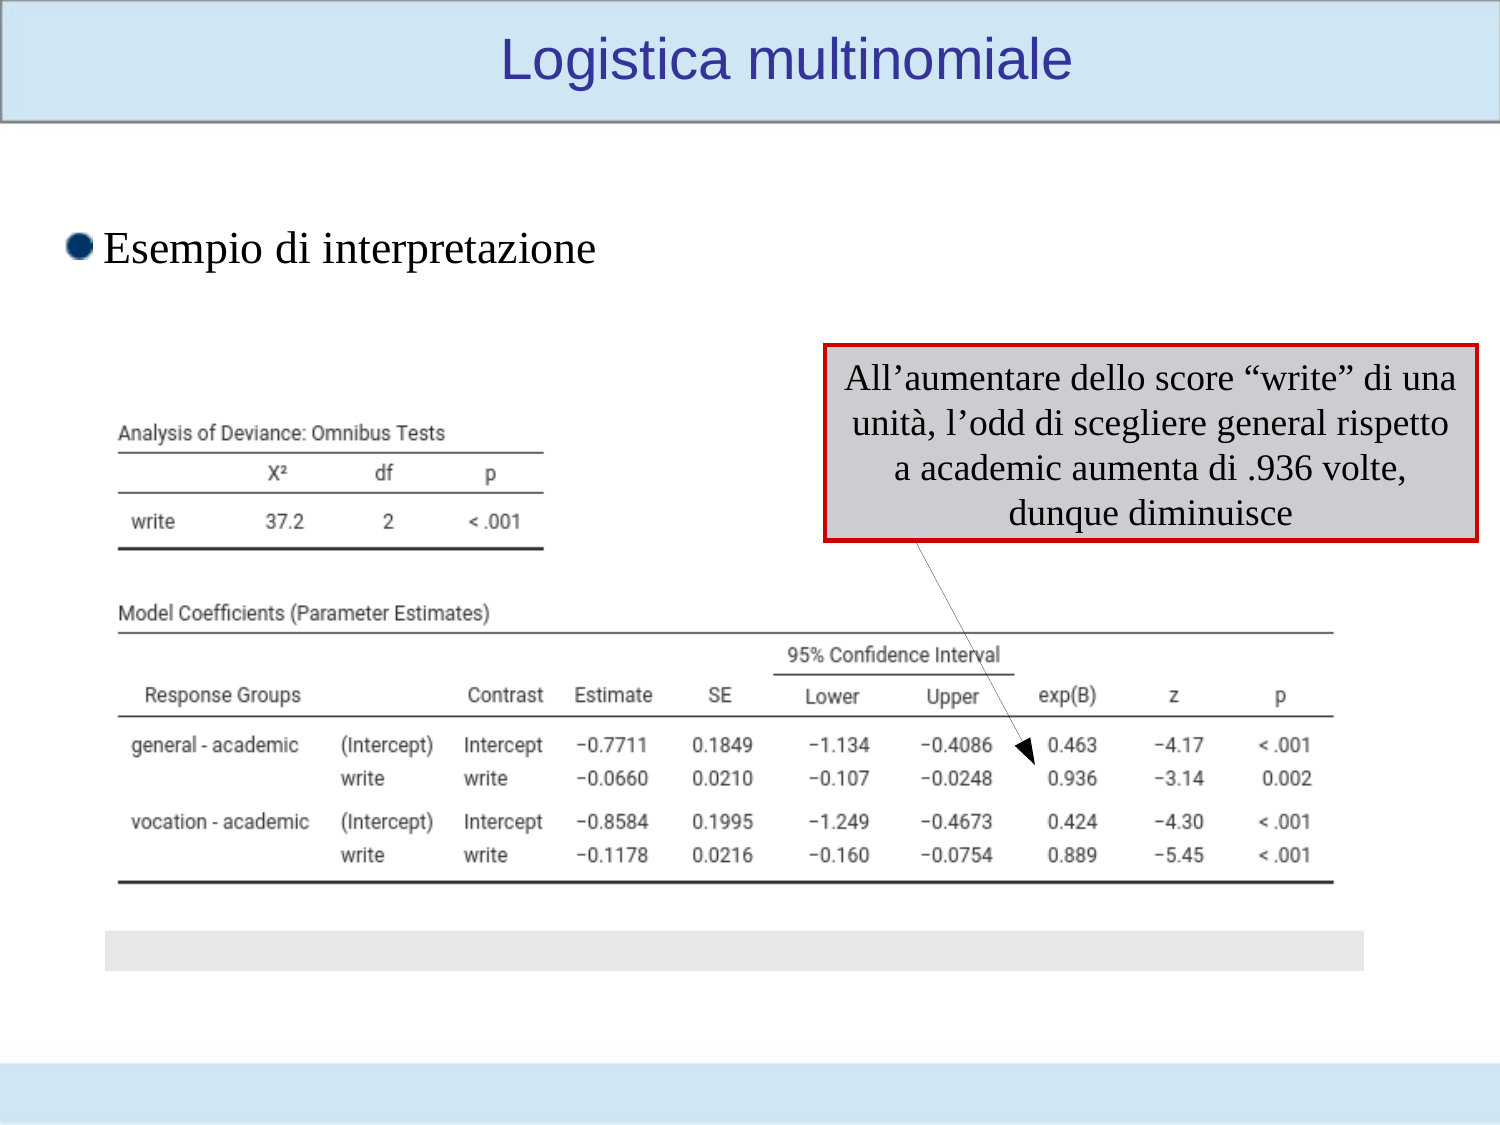

# Logistica multinomiale
 Esempio di interpretazione
All’aumentare dello score “write” di una unità, l’odd di scegliere general rispetto a academic aumenta di .936 volte, dunque diminuisce